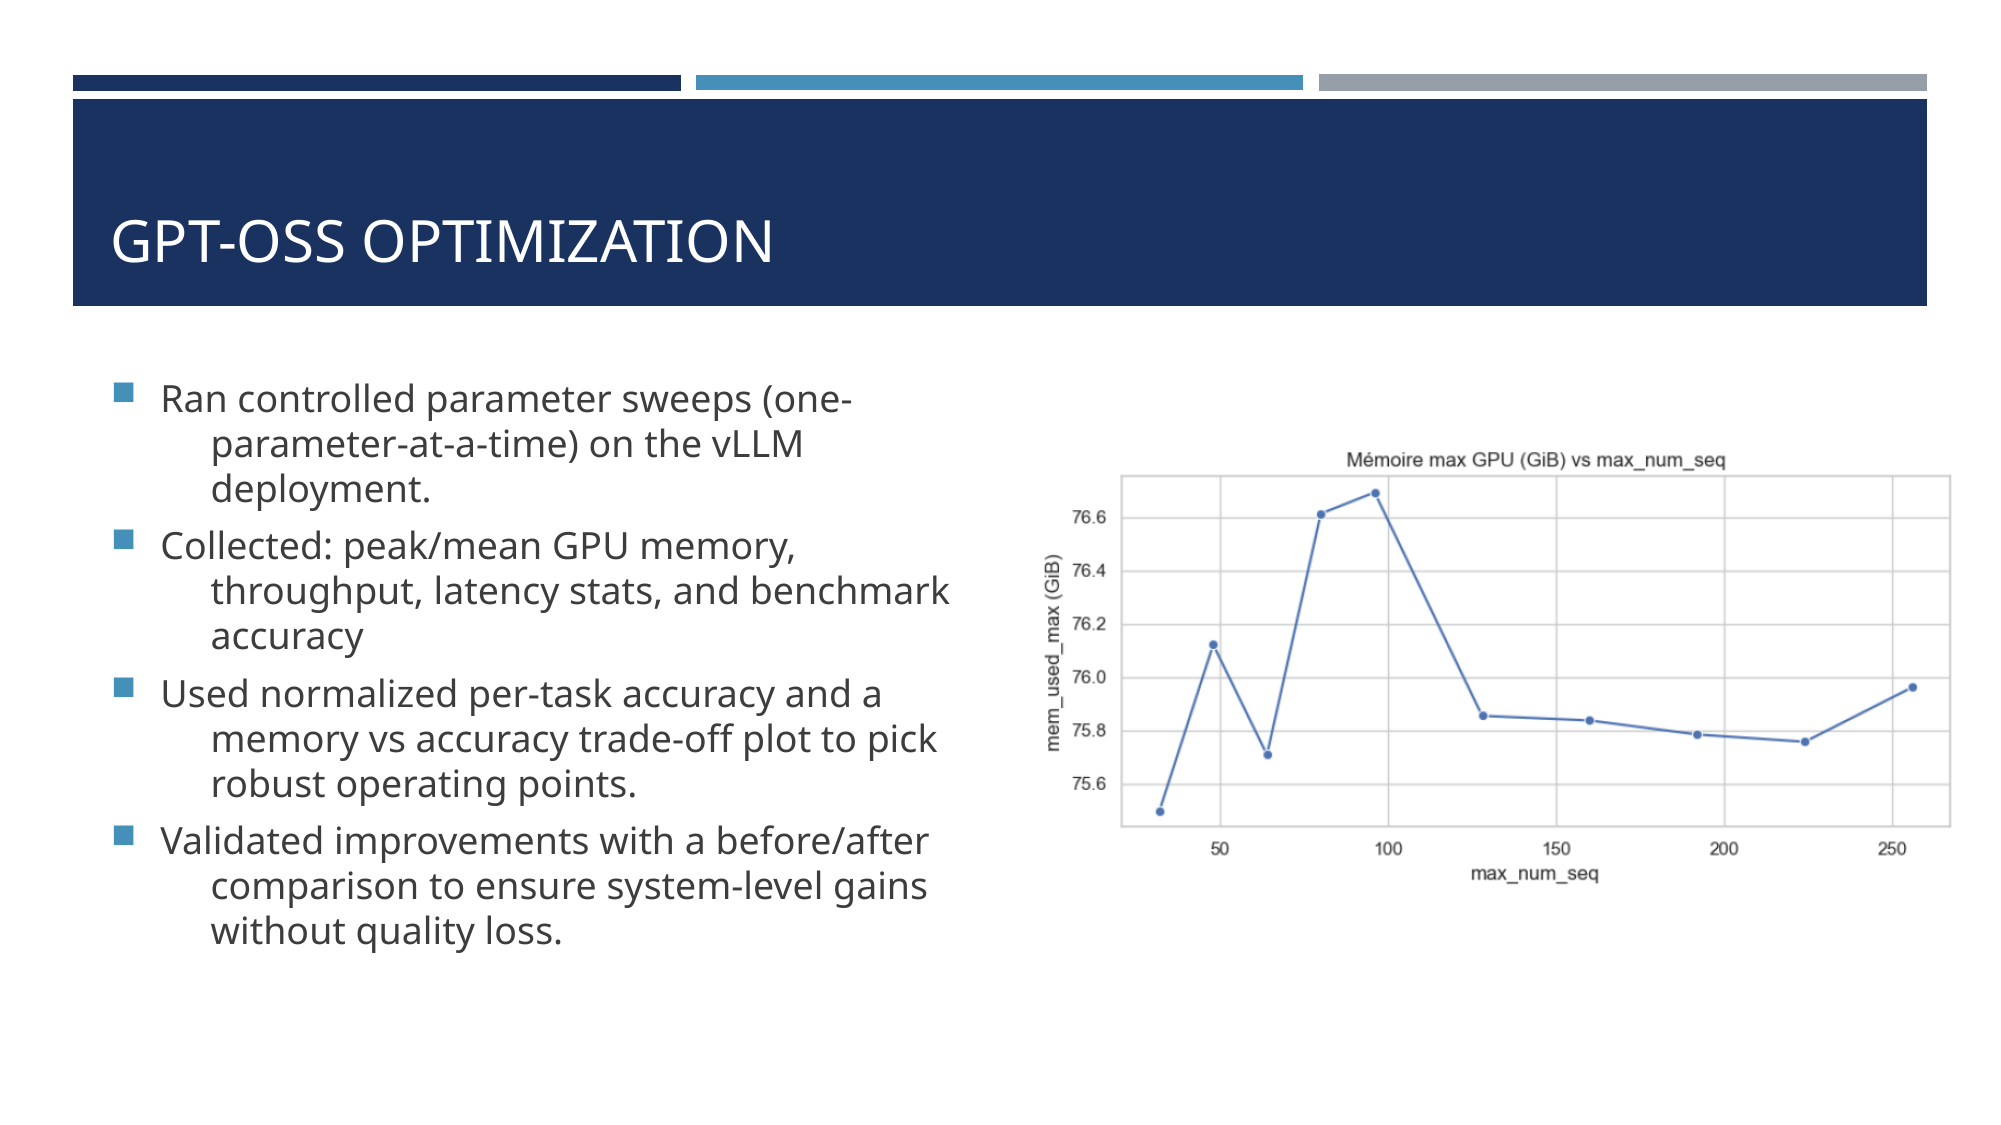

# GPT-OSS Optimization
Ran controlled parameter sweeps (one-parameter-at-a-time) on the vLLM deployment.
Collected: peak/mean GPU memory, throughput, latency stats, and benchmark accuracy
Used normalized per-task accuracy and a memory vs accuracy trade-off plot to pick robust operating points.
Validated improvements with a before/after comparison to ensure system-level gains without quality loss.